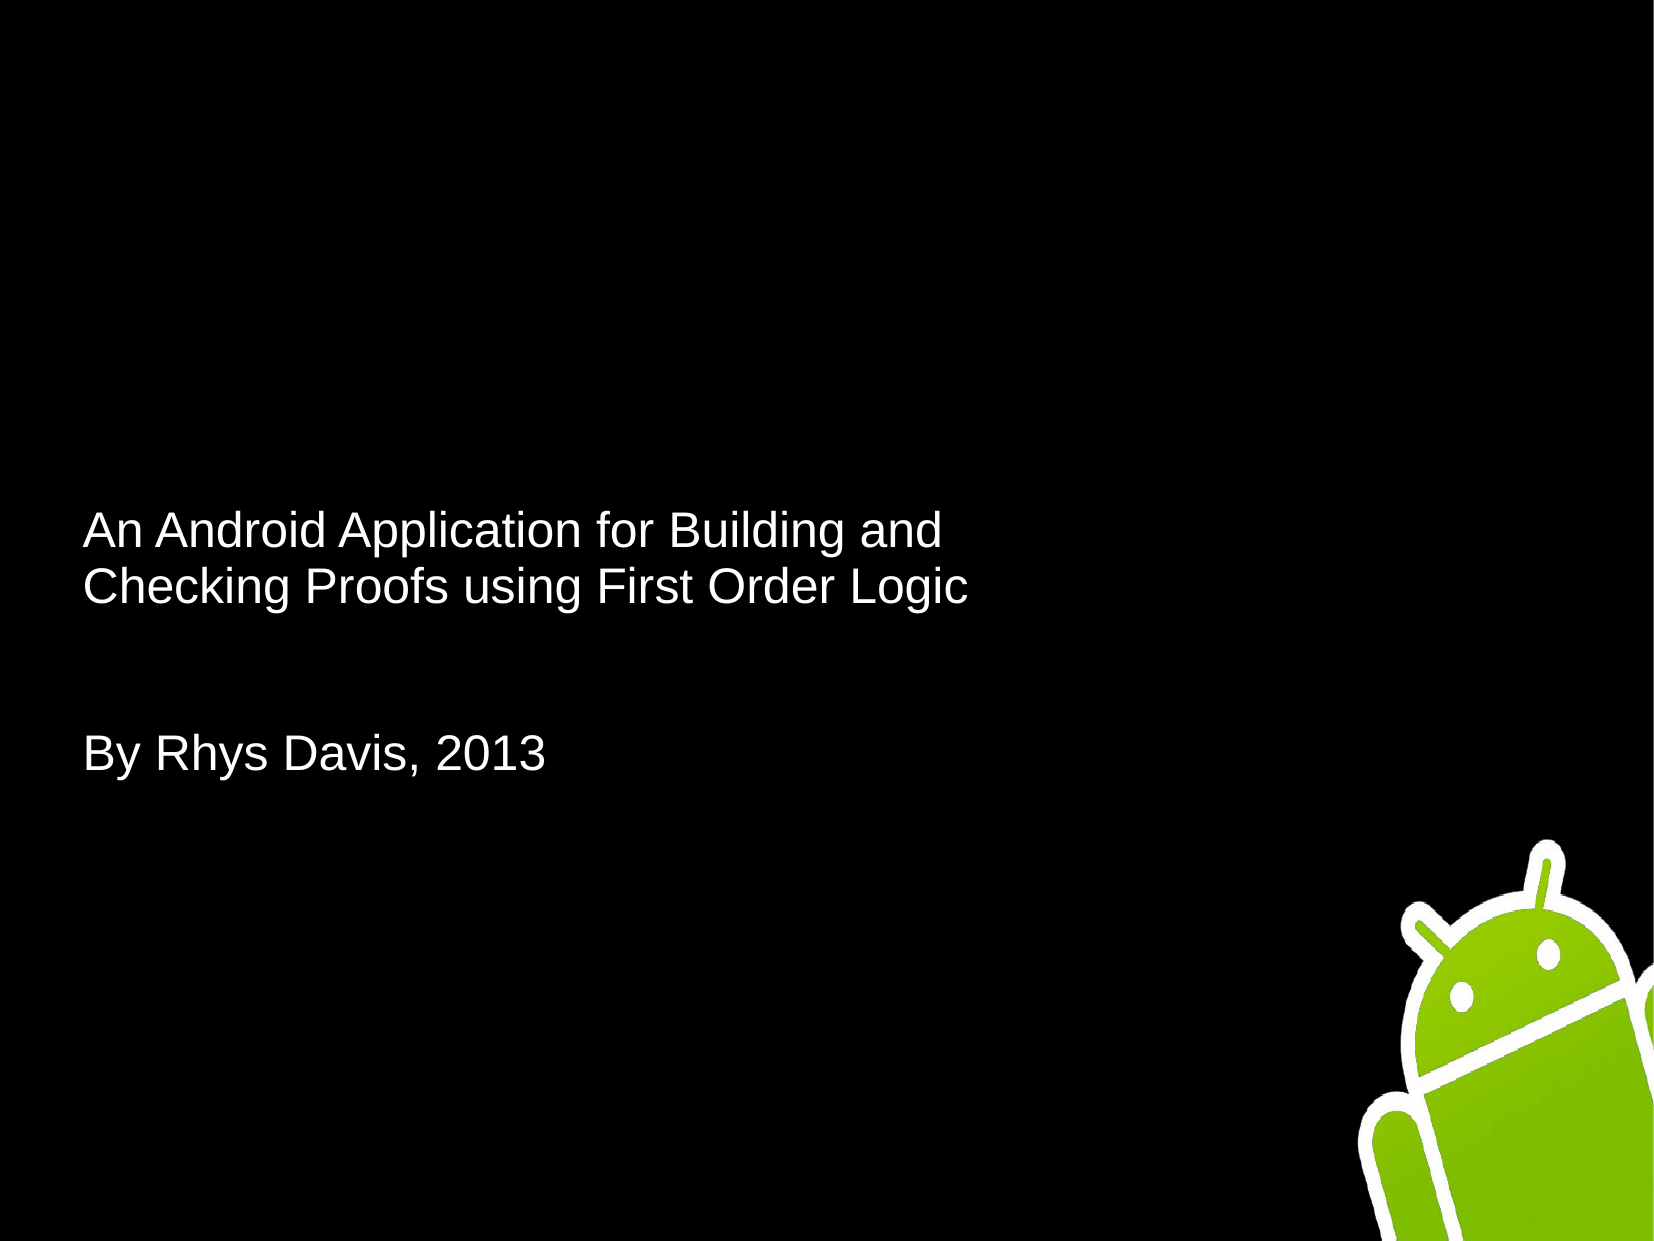

# An Android Application for Building and Checking Proofs using First Order Logic
By Rhys Davis, 2013